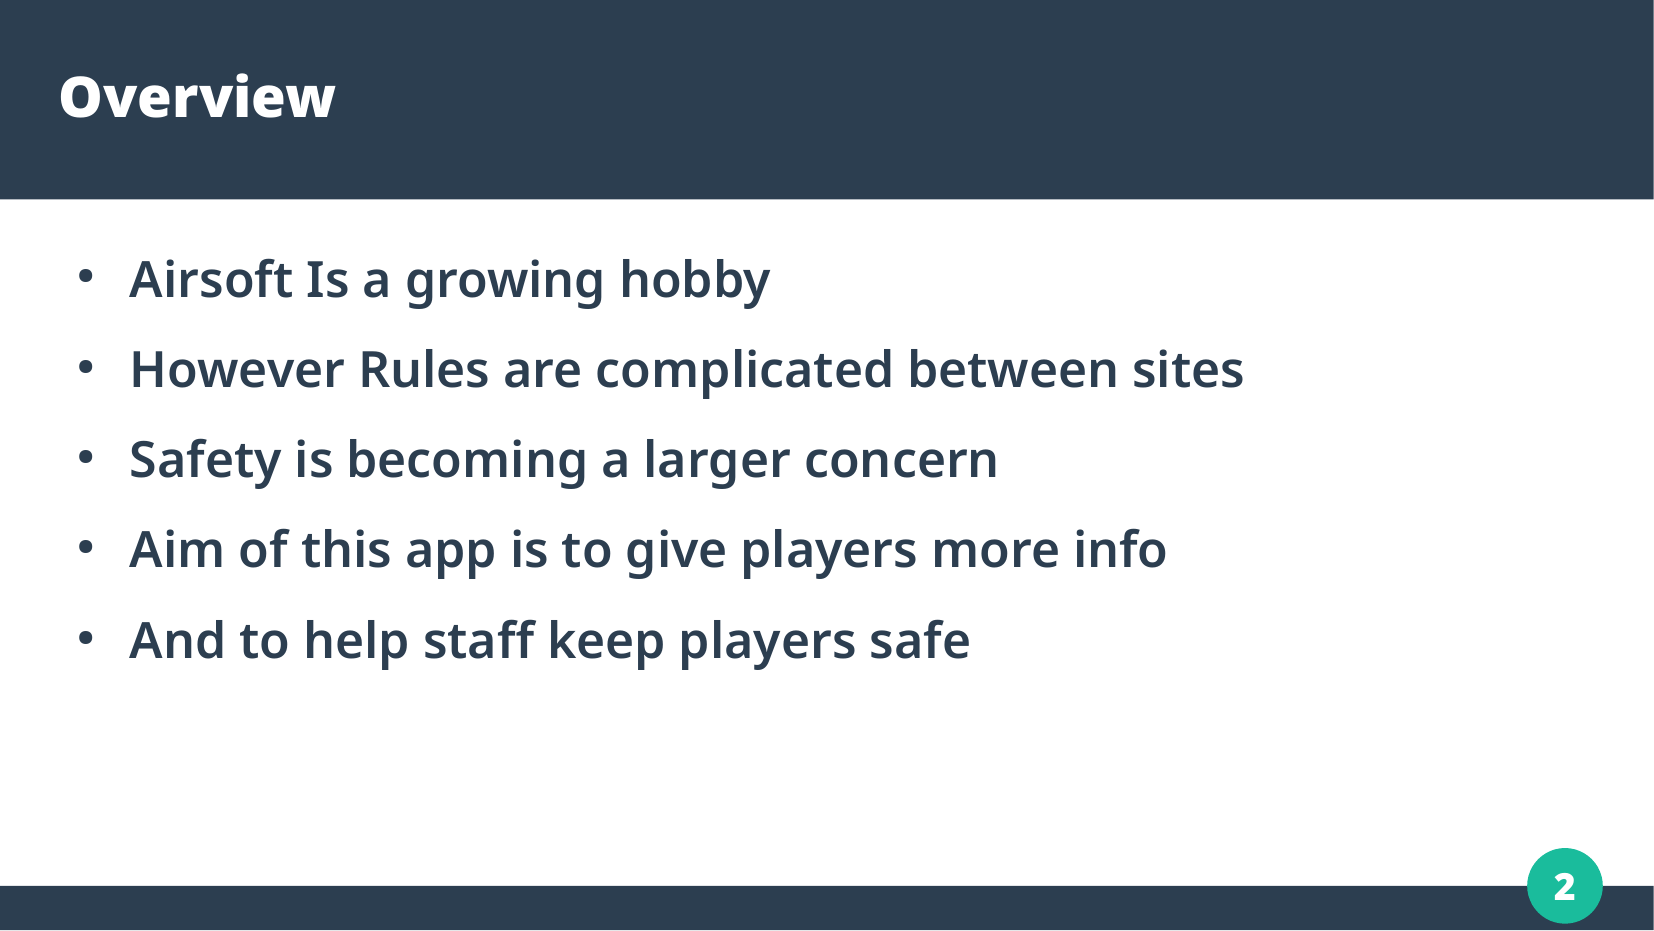

# Overview
Airsoft Is a growing hobby
However Rules are complicated between sites
Safety is becoming a larger concern
Aim of this app is to give players more info
And to help staff keep players safe